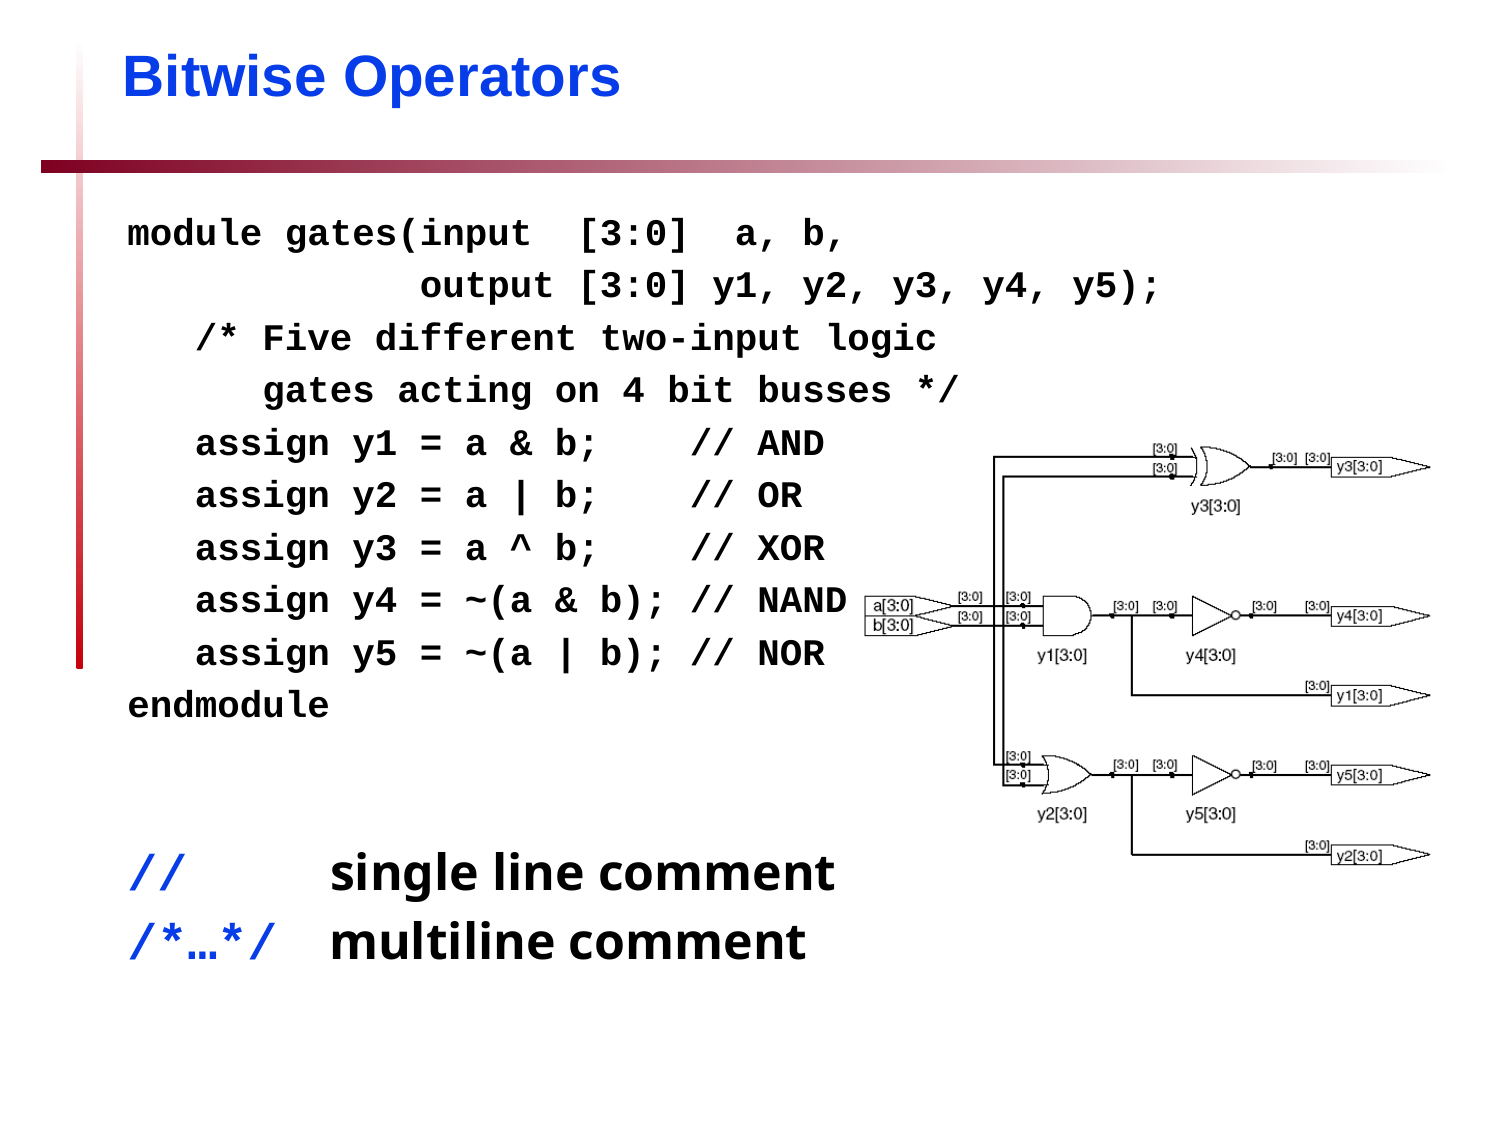

# Bitwise Operators
module gates(input [3:0] a, b,
 output [3:0] y1, y2, y3, y4, y5);
 /* Five different two-input logic
 gates acting on 4 bit busses */
 assign y1 = a & b; // AND
 assign y2 = a | b; // OR
 assign y3 = a ^ b; // XOR
 assign y4 = ~(a & b); // NAND
 assign y5 = ~(a | b); // NOR
endmodule
// single line comment
/*…*/ multiline comment